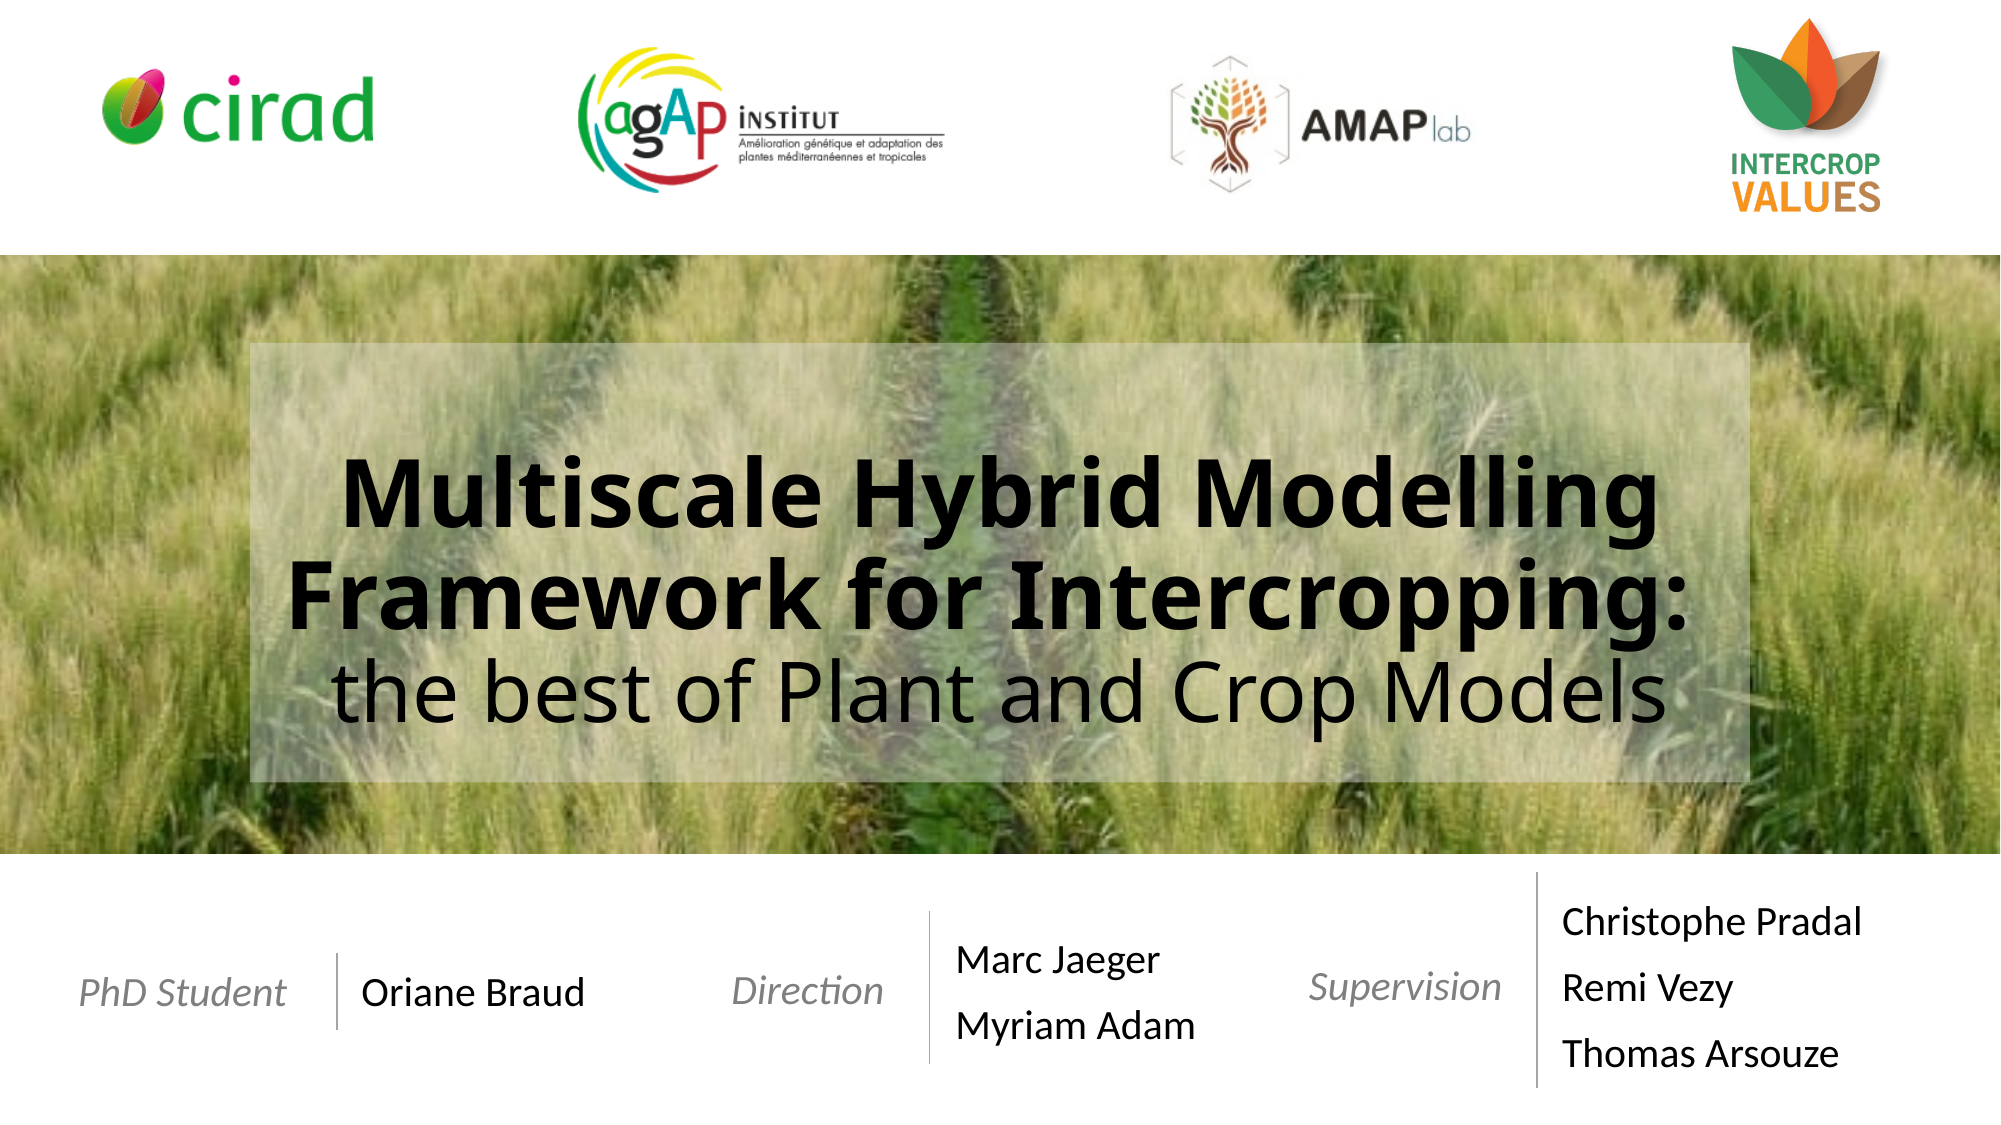

# Multiscale Hybrid Modelling Framework for Intercropping: the best of Plant and Crop Models
Christophe Pradal
Remi Vezy
Thomas Arsouze
Marc Jaeger
Myriam Adam
Supervision
Direction
PhD Student
Oriane Braud